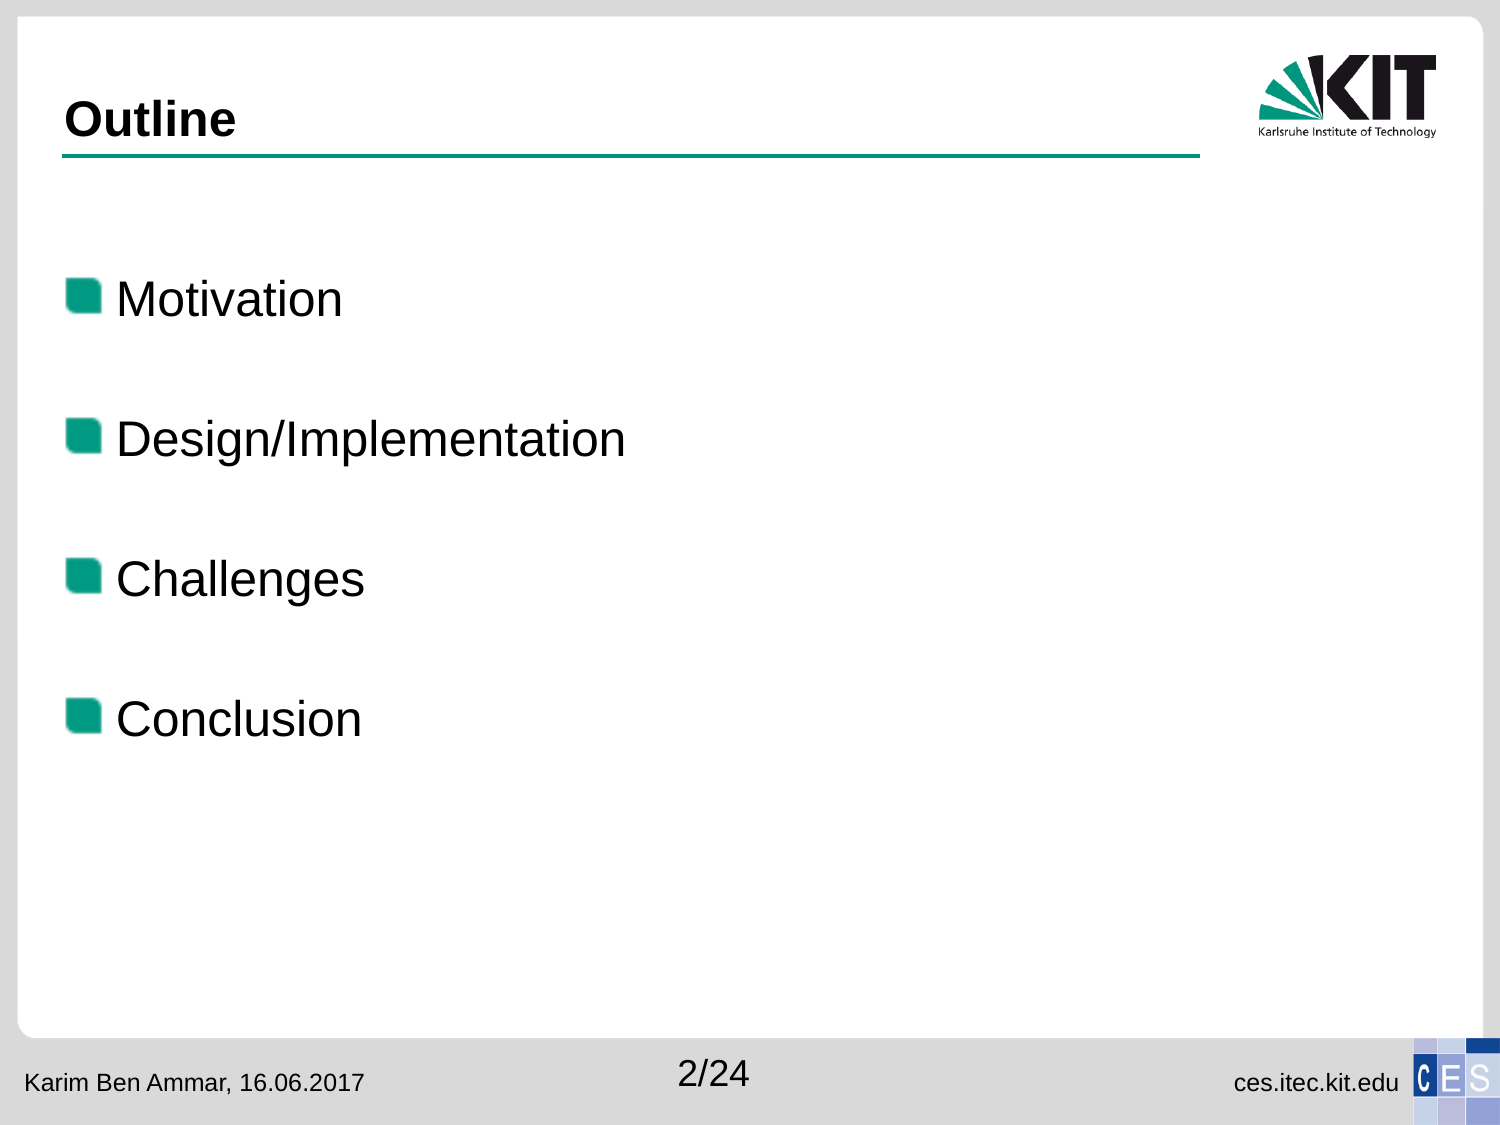

# Outline
Motivation
Design/Implementation
Challenges
Conclusion
2/24